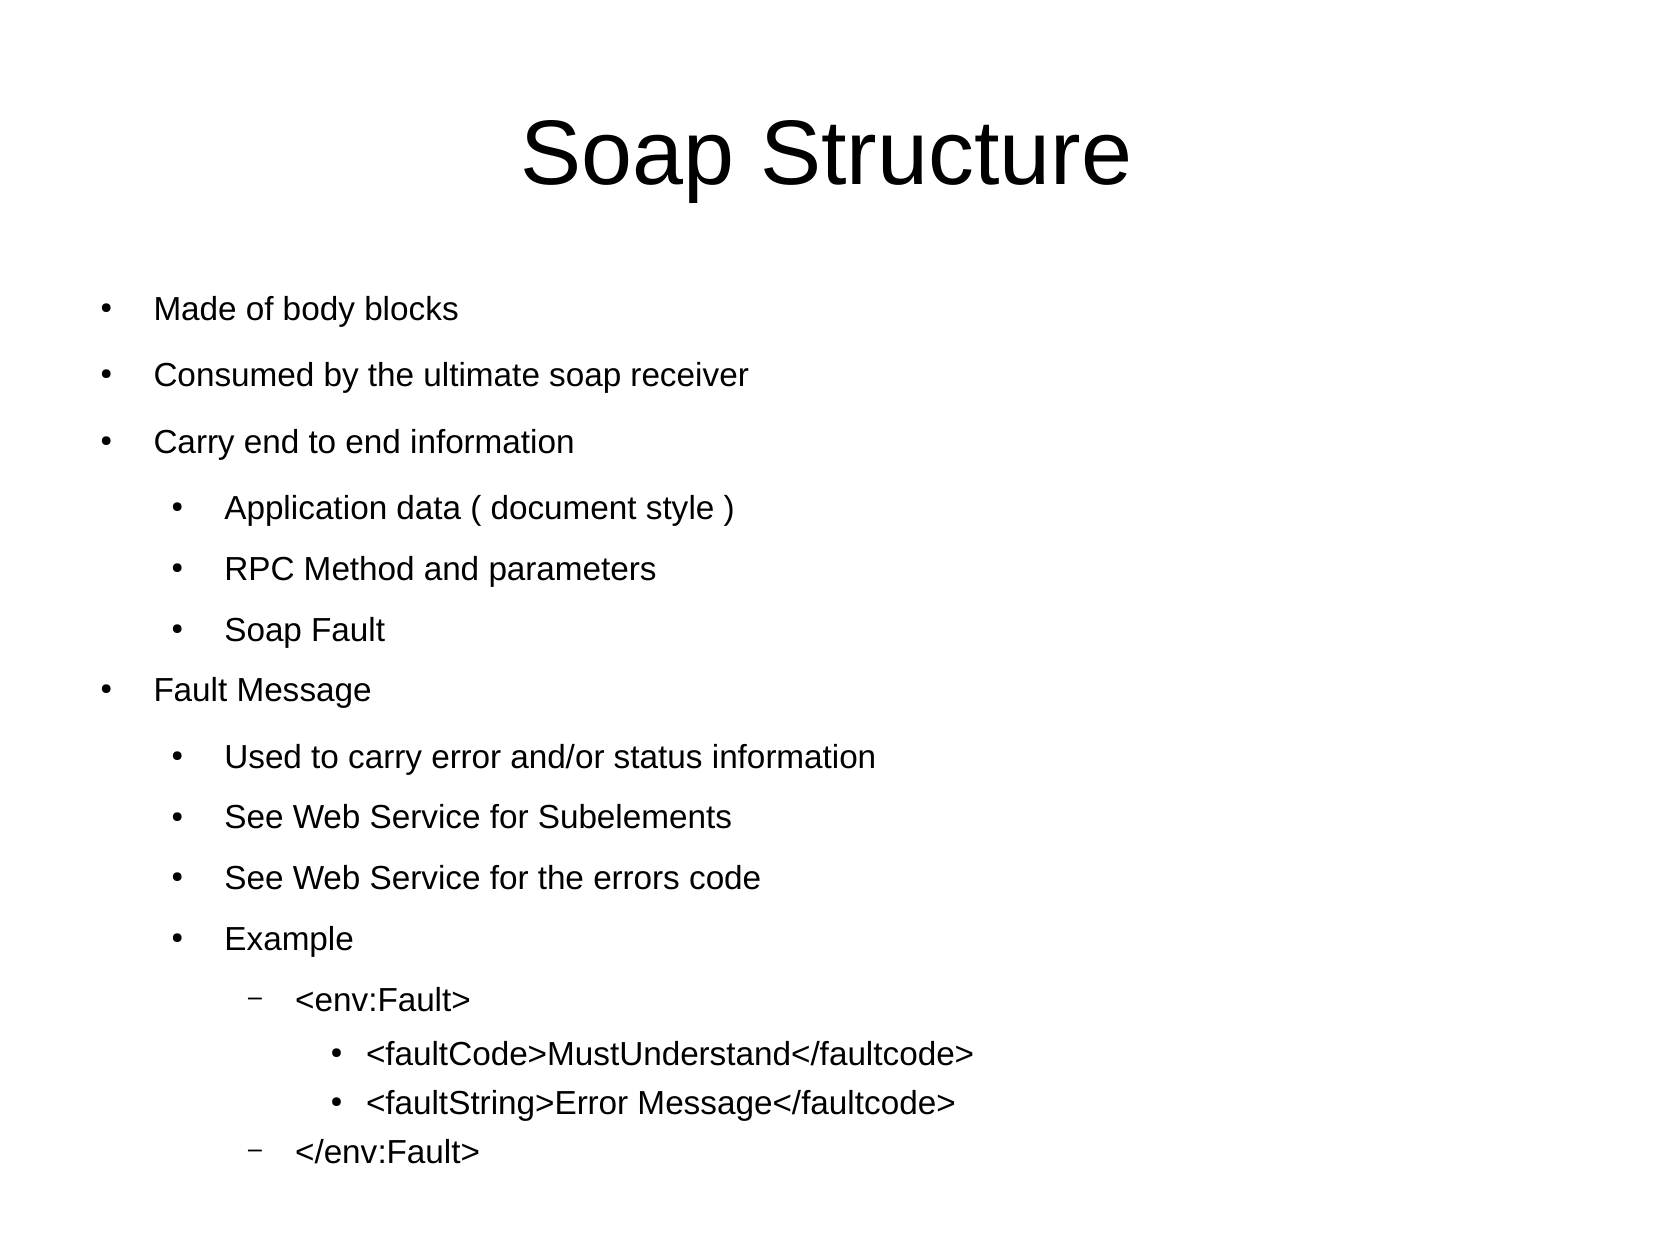

# Soap Structure
Made of body blocks
Consumed by the ultimate soap receiver
Carry end to end information
Application data ( document style )
RPC Method and parameters
Soap Fault
Fault Message
Used to carry error and/or status information
See Web Service for Subelements
See Web Service for the errors code
Example
<env:Fault>
<faultCode>MustUnderstand</faultcode>
<faultString>Error Message</faultcode>
</env:Fault>